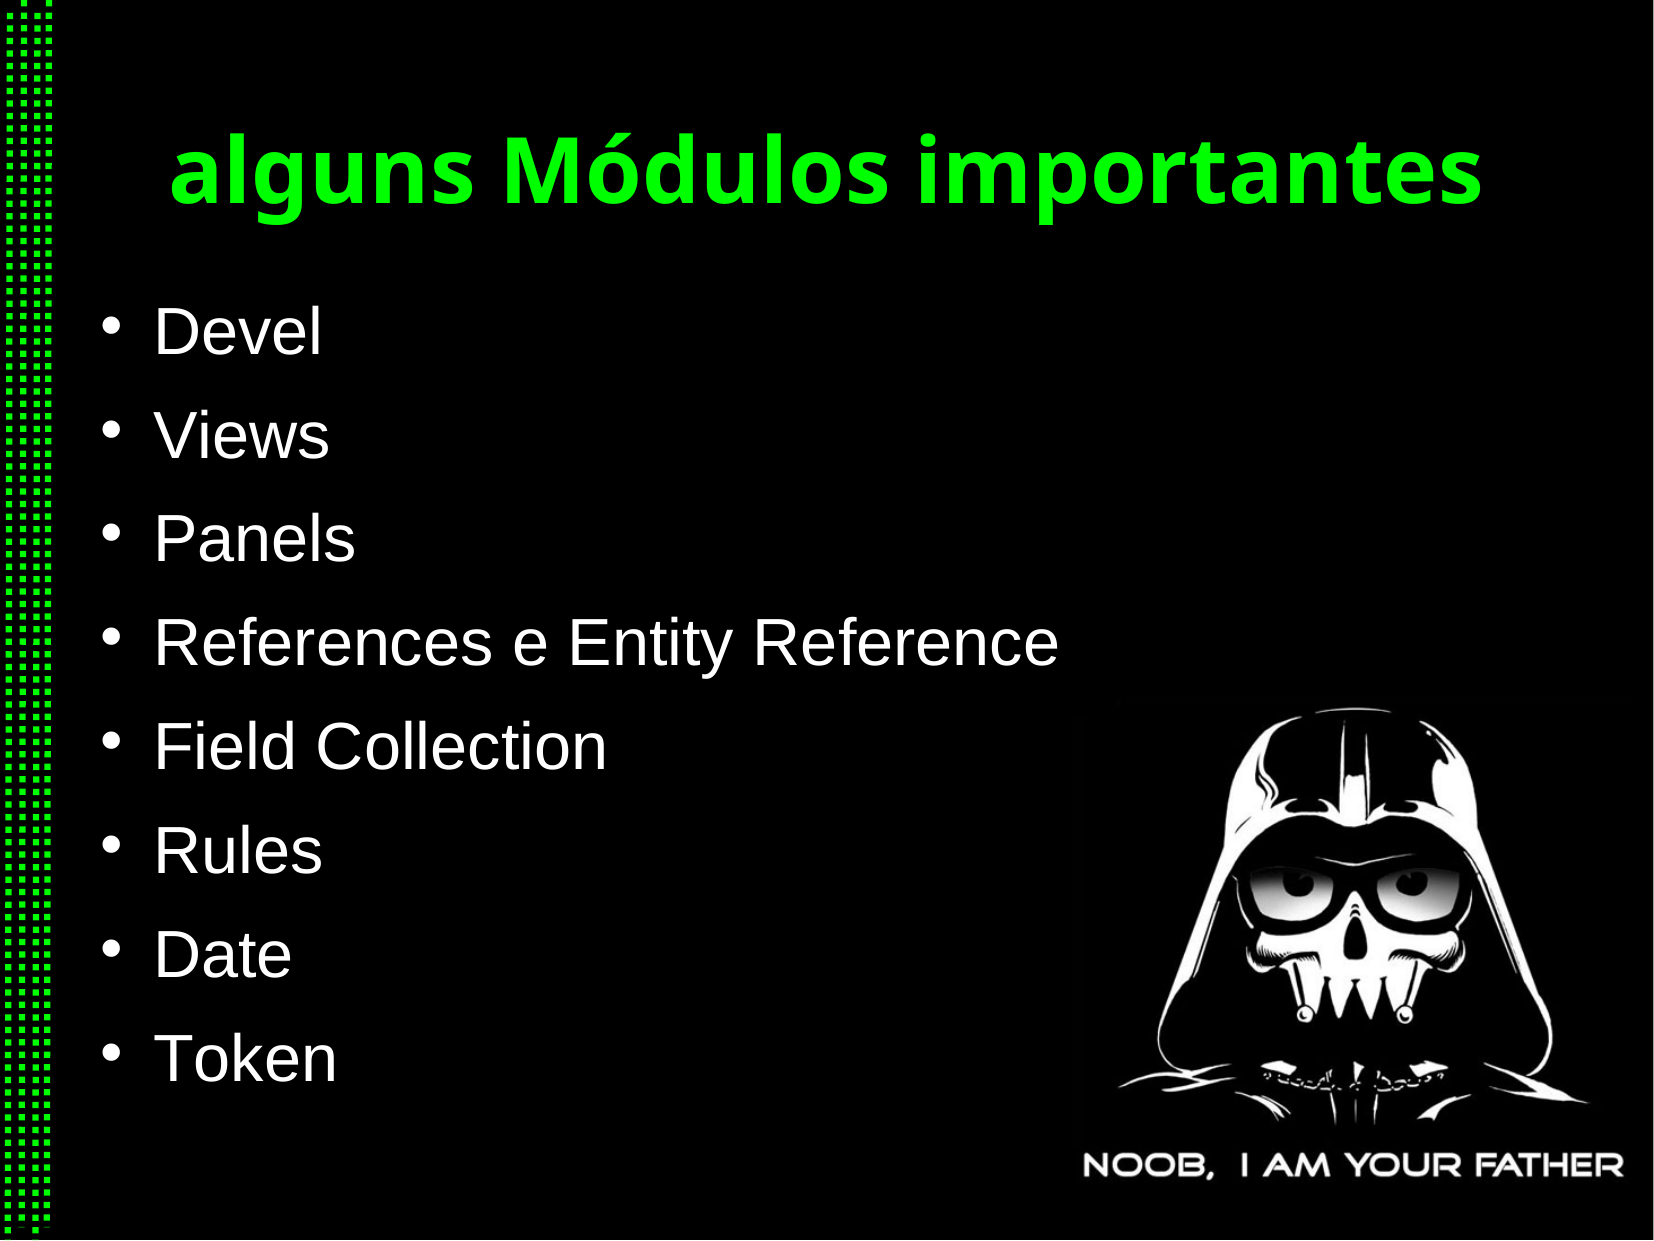

# alguns Módulos importantes
Devel
Views
Panels
References e Entity Reference
Field Collection
Rules
Date
Token